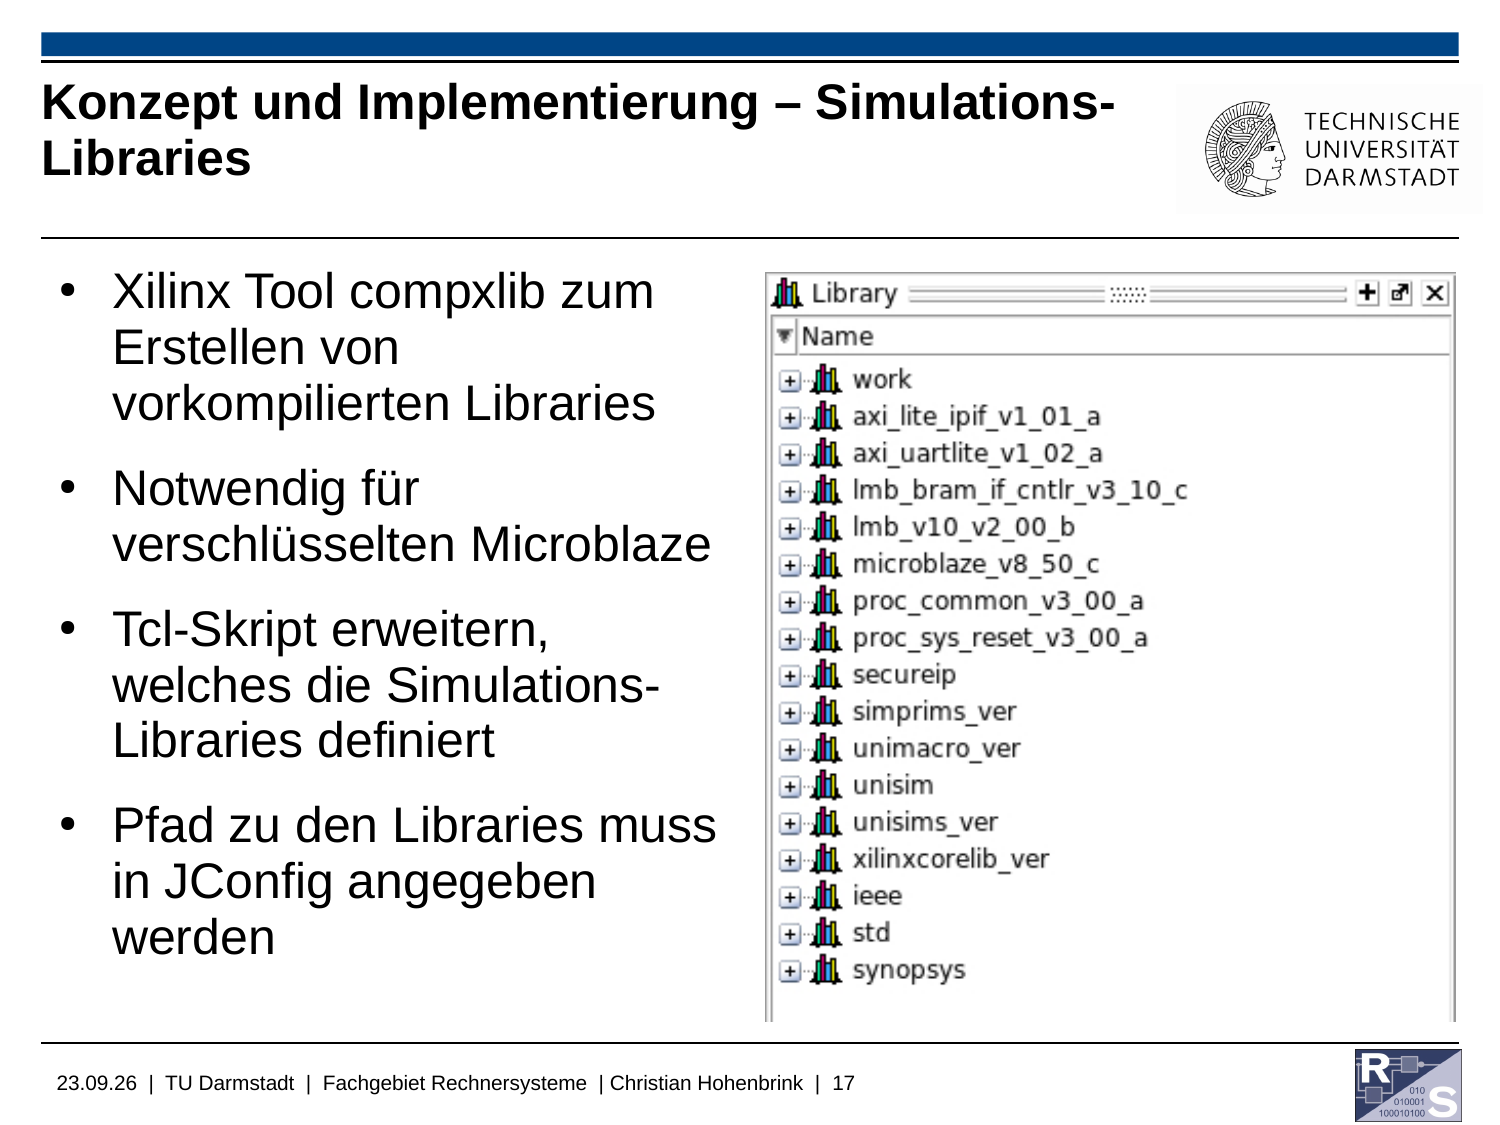

# Konzept und Implementierung – Simulations-Libraries
Xilinx Tool compxlib zum Erstellen von vorkompilierten Libraries
Notwendig für verschlüsselten Microblaze
Tcl-Skript erweitern, welches die Simulations-Libraries definiert
Pfad zu den Libraries muss in JConfig angegeben werden